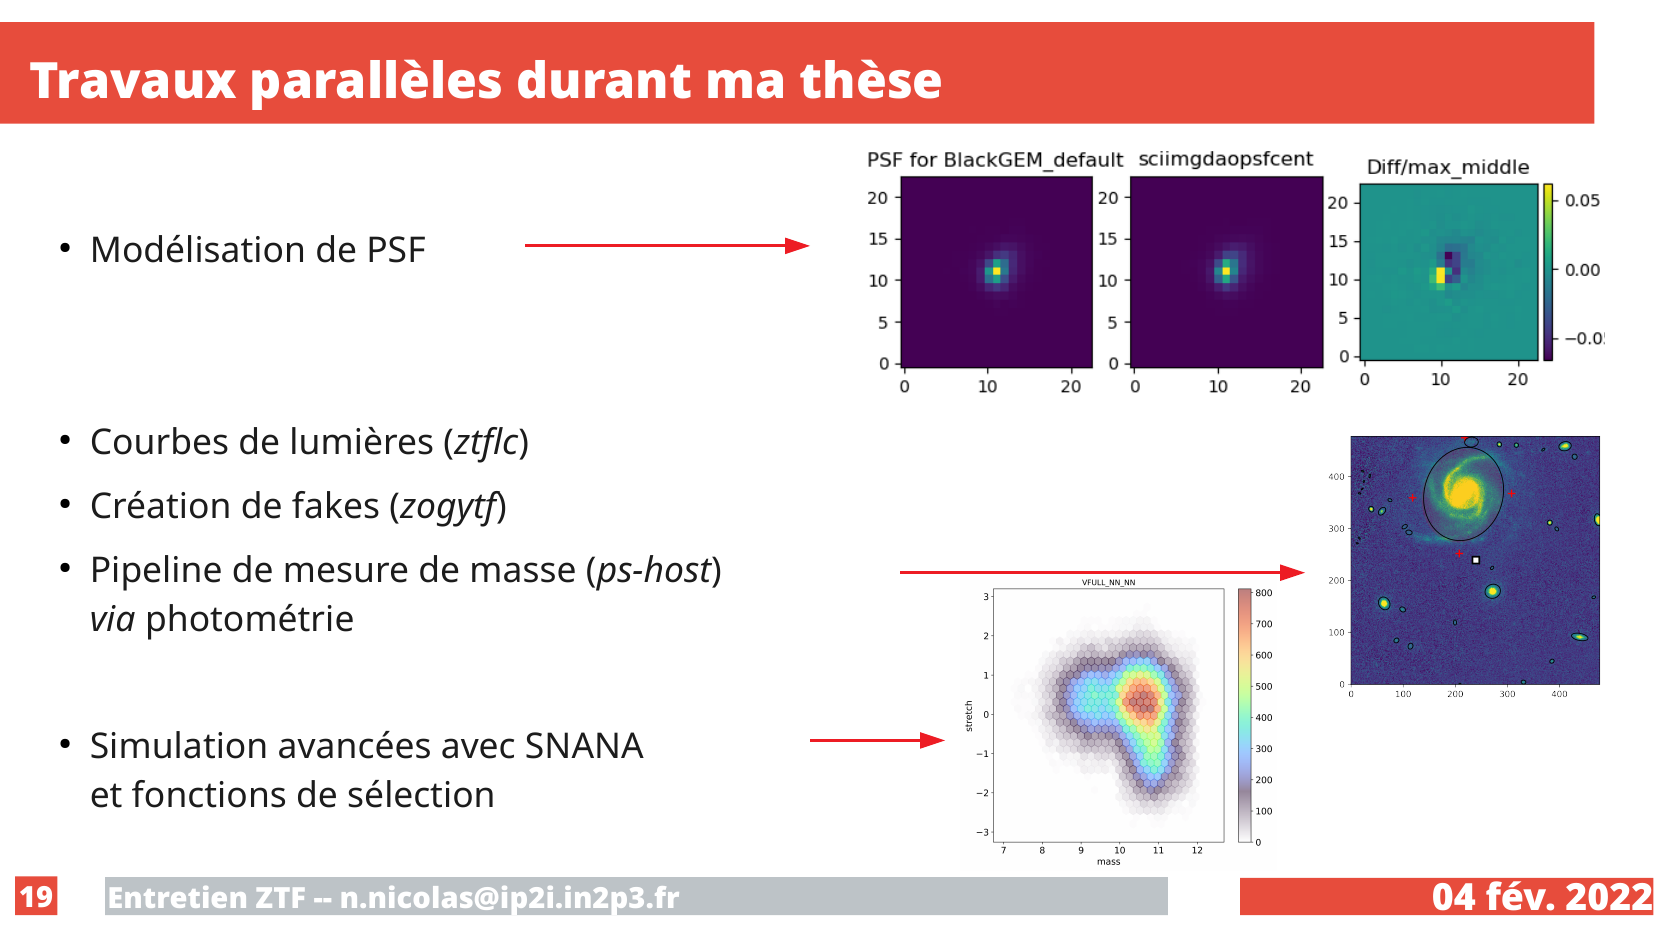

# Travaux parallèles durant ma thèse
Modélisation de PSF
Courbes de lumières (ztflc)
Création de fakes (zogytf)
Pipeline de mesure de masse (ps-host)
via photométrie
Simulation avancées avec SNANA
et fonctions de sélection
19
Entretien ZTF -- n.nicolas@ip2i.in2p3.fr
04 fév. 2022